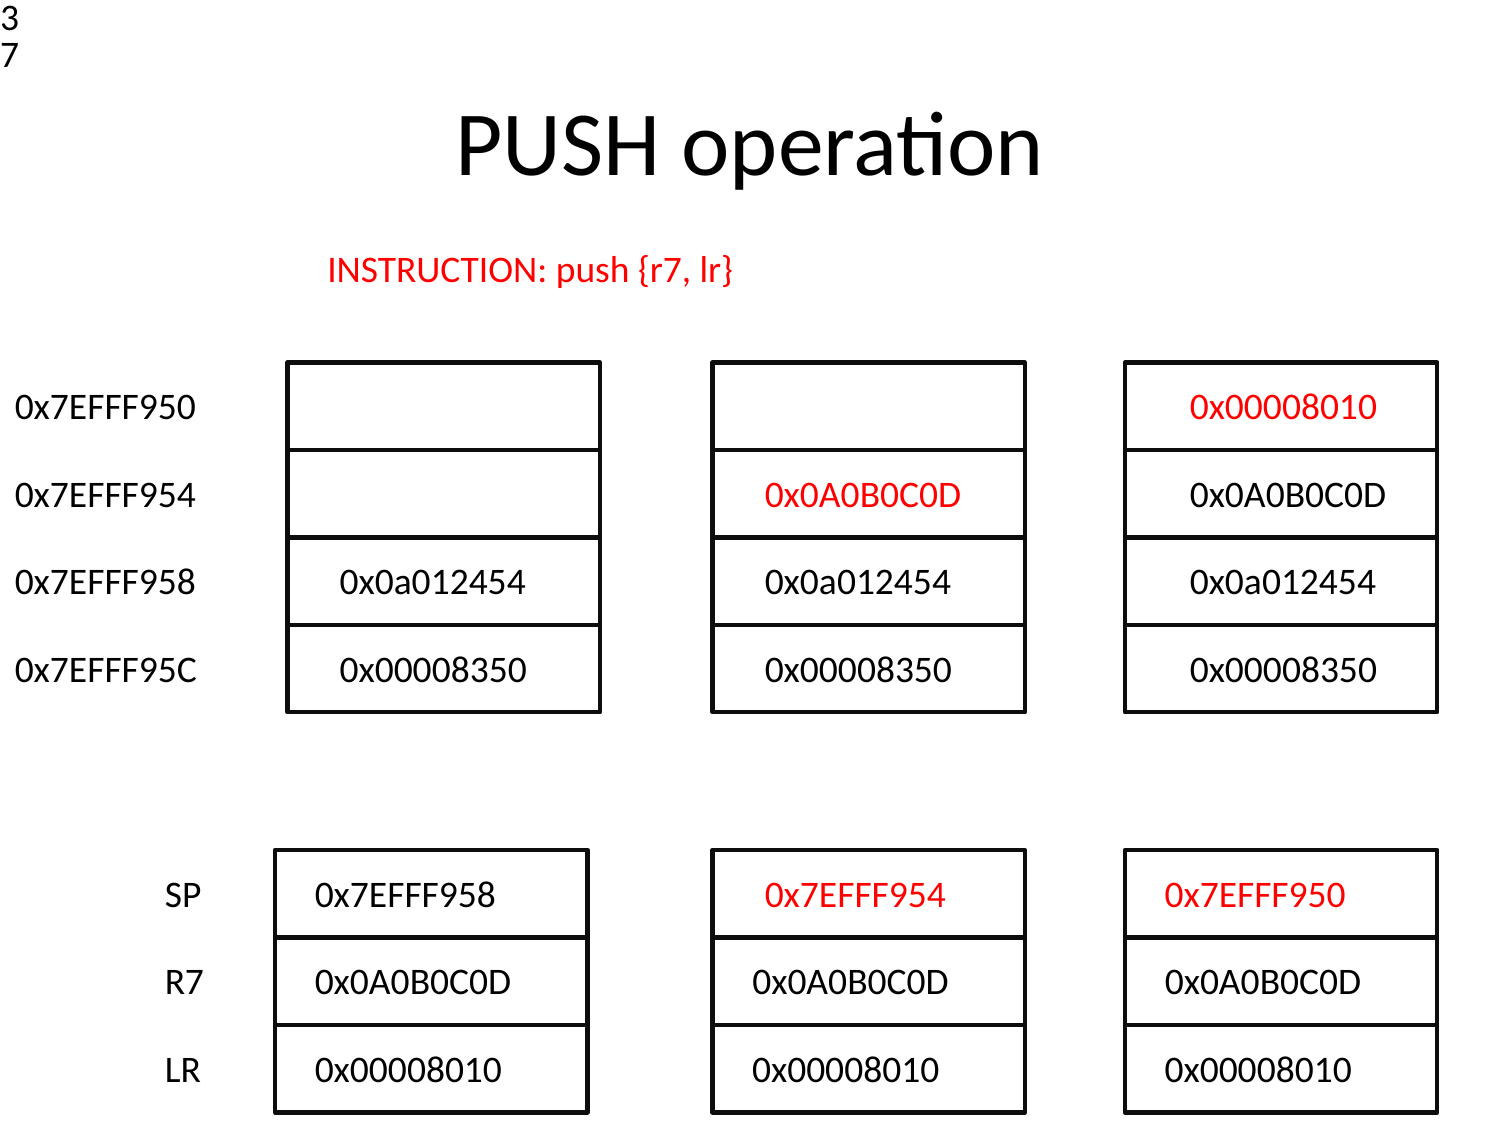

# PUSH operation
INSTRUCTION: push {r7, lr}
0x7EFFF950
0x00008010
0x7EFFF954
0x0A0B0C0D
0x0A0B0C0D
0x7EFFF958
0x0a012454
0x0a012454
0x0a012454
0x7EFFF95C
0x00008350
0x00008350
0x00008350
SP
0x7EFFF958
0x7EFFF954
0x7EFFF950
R7
0x0A0B0C0D
0x0A0B0C0D
0x0A0B0C0D
LR
0x00008010
0x00008010
0x00008010